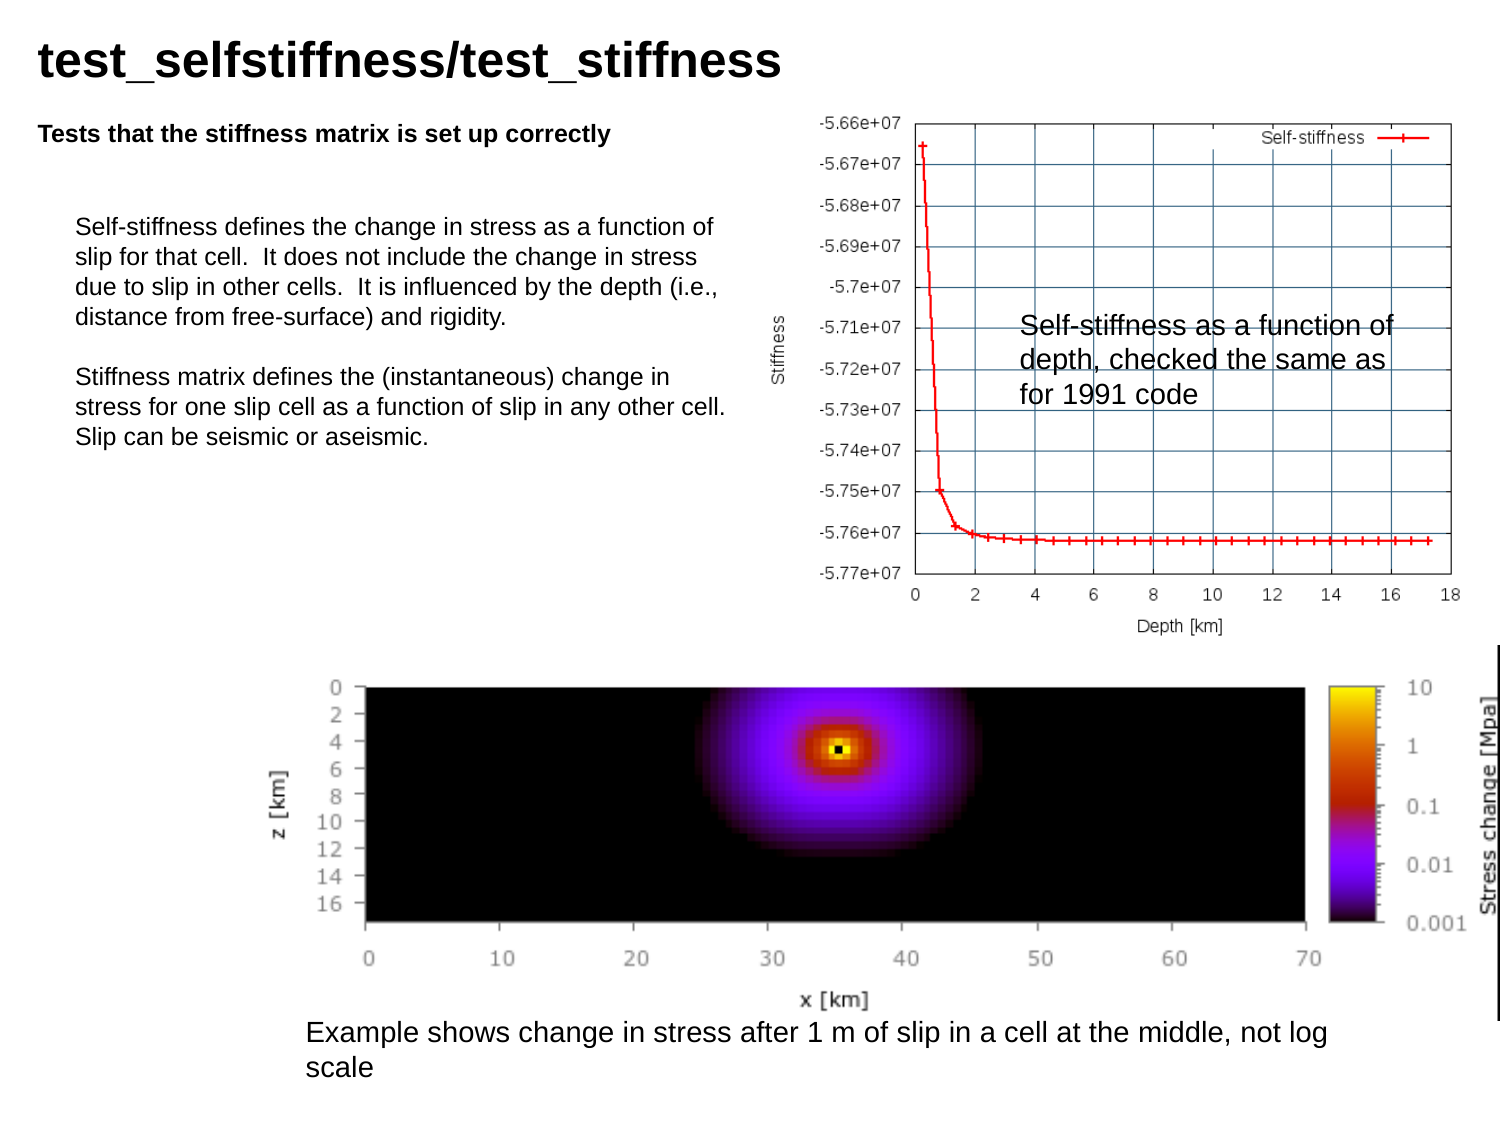

# test_selfstiffness/test_stiffness
Tests that the stiffness matrix is set up correctly
Self-stiffness defines the change in stress as a function of slip for that cell. It does not include the change in stress due to slip in other cells. It is influenced by the depth (i.e., distance from free-surface) and rigidity.
Stiffness matrix defines the (instantaneous) change in stress for one slip cell as a function of slip in any other cell. Slip can be seismic or aseismic.
Self-stiffness as a function of depth, checked the same as for 1991 code
Example shows change in stress after 1 m of slip in a cell at the middle, not log scale